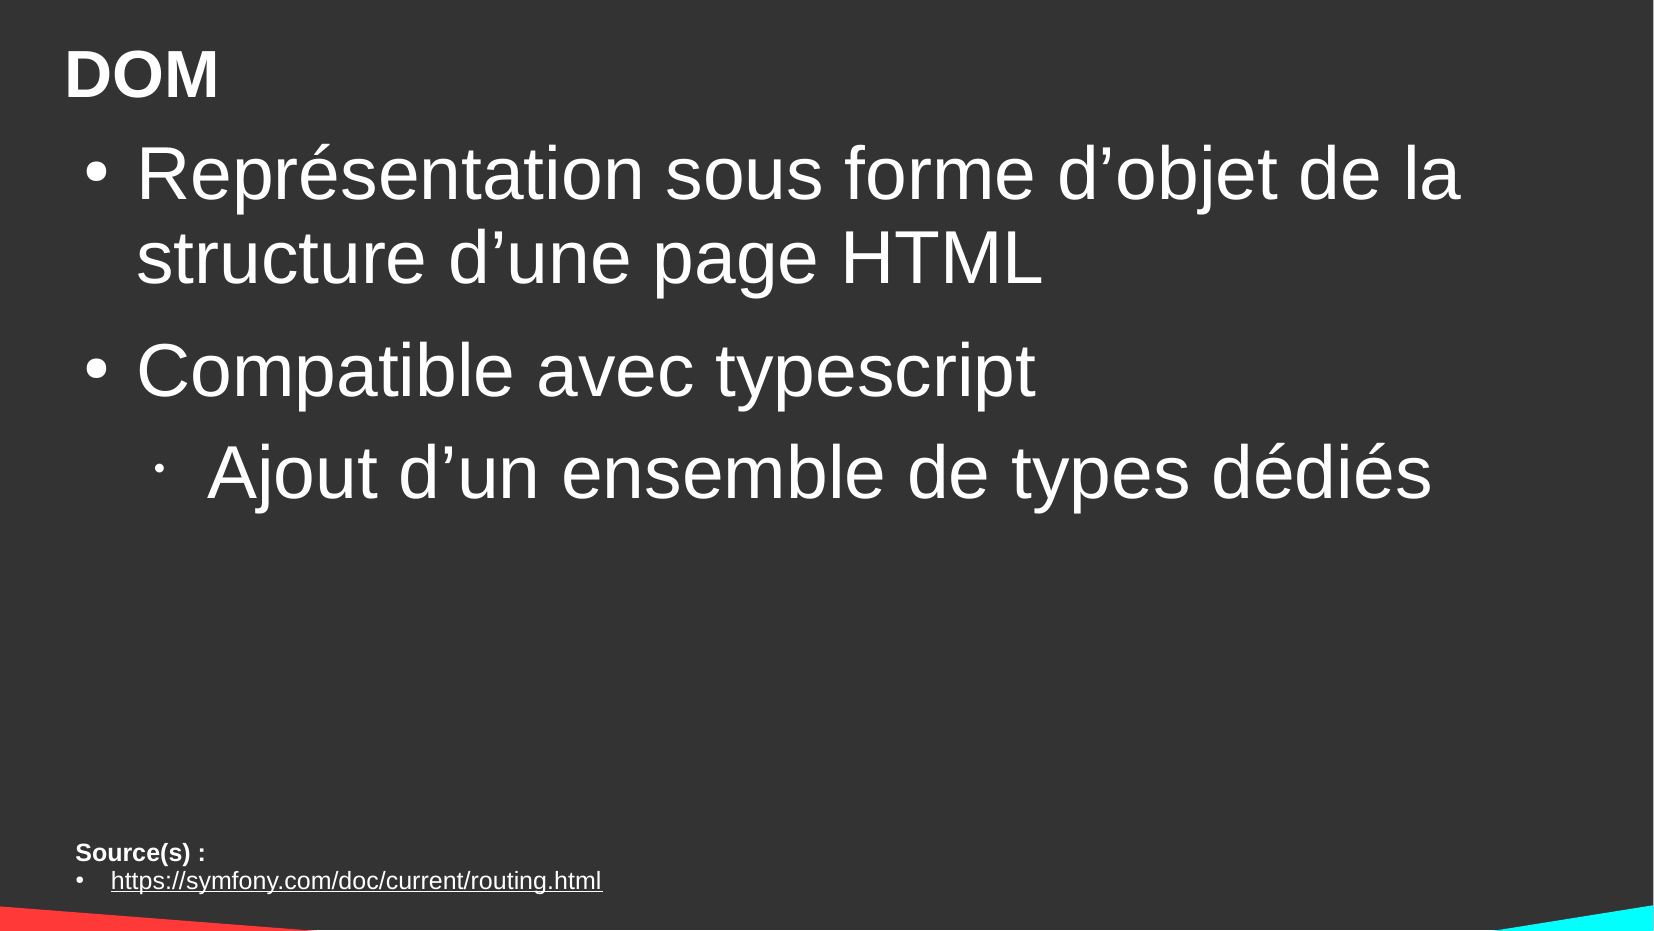

# DOM
Représentation sous forme d’objet de la structure d’une page HTML
Compatible avec typescript
Ajout d’un ensemble de types dédiés
Source(s) :
https://symfony.com/doc/current/routing.html